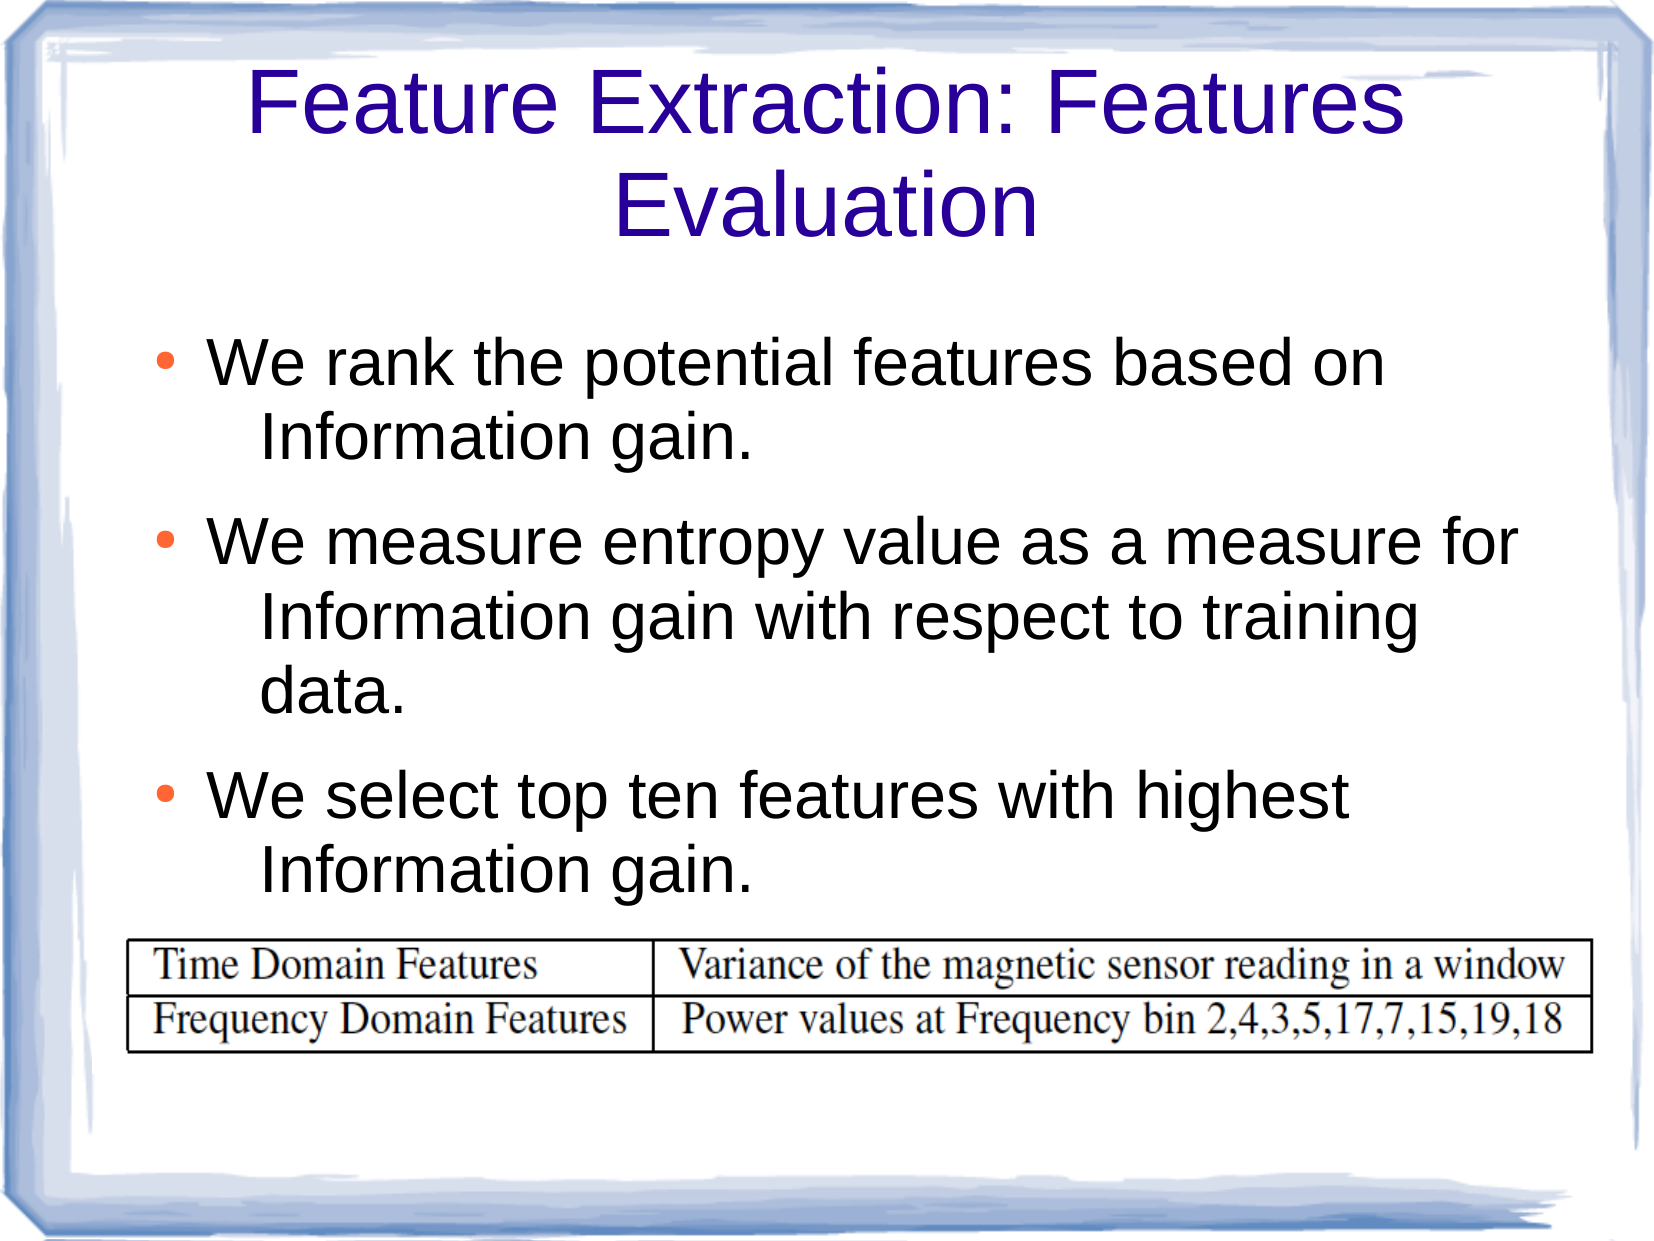

# Feature Extraction: Features Evaluation
We rank the potential features based on Information gain.
We measure entropy value as a measure for Information gain with respect to training data.
We select top ten features with highest Information gain.